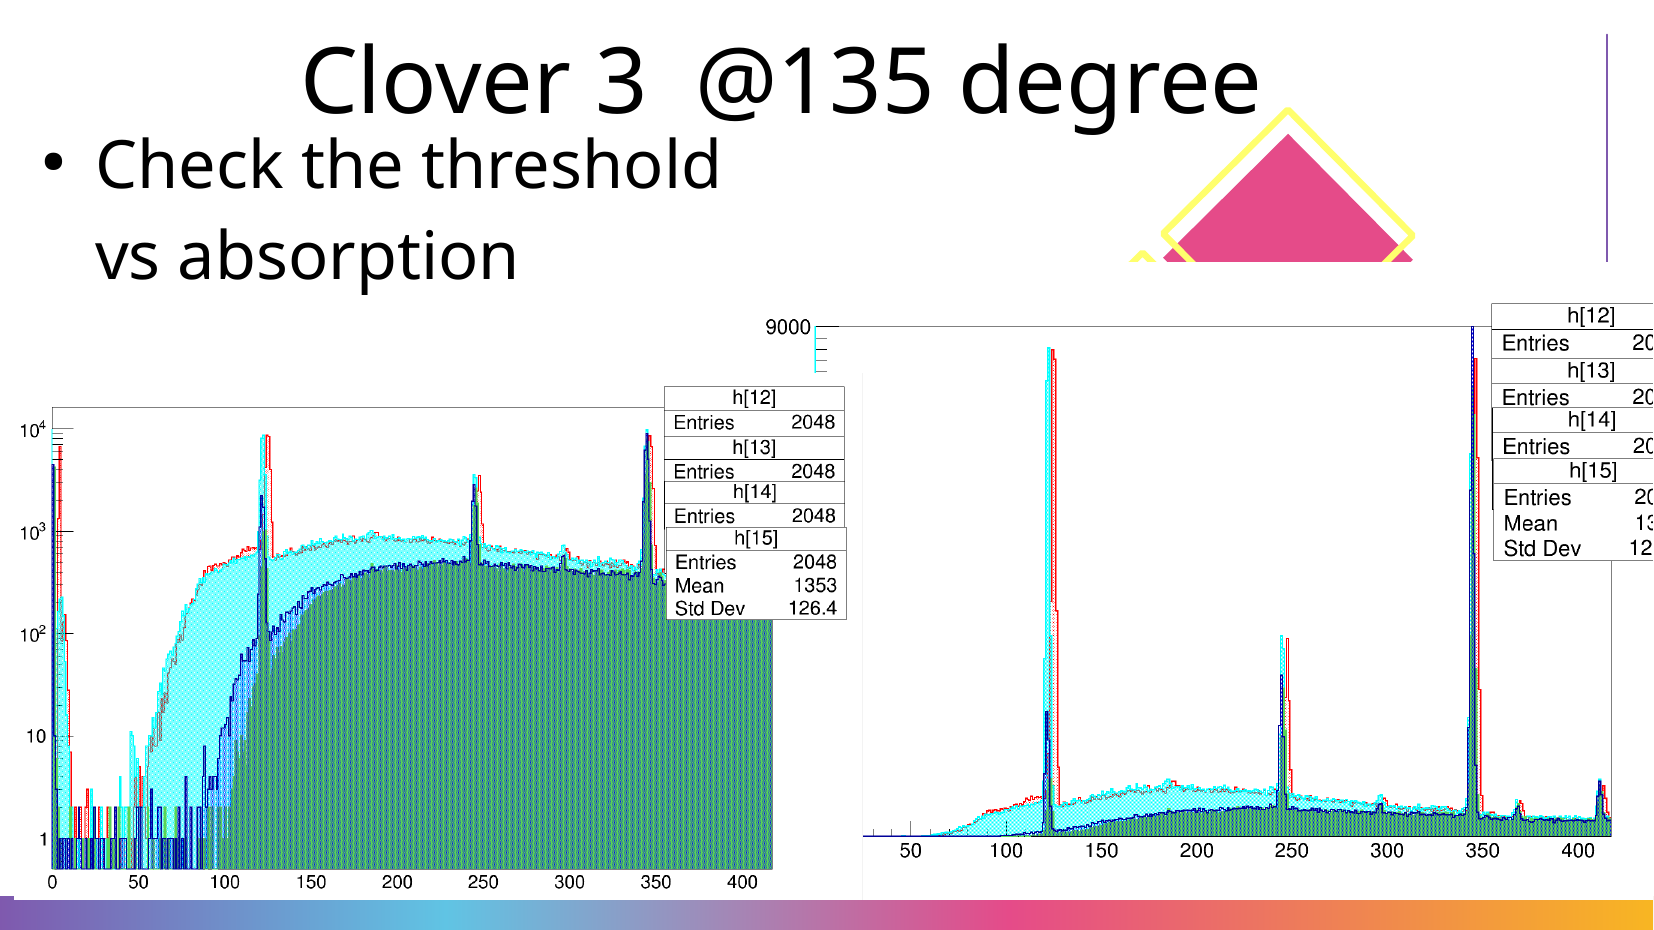

# Clover 3 @135 degree
Check the threshold vs absorption